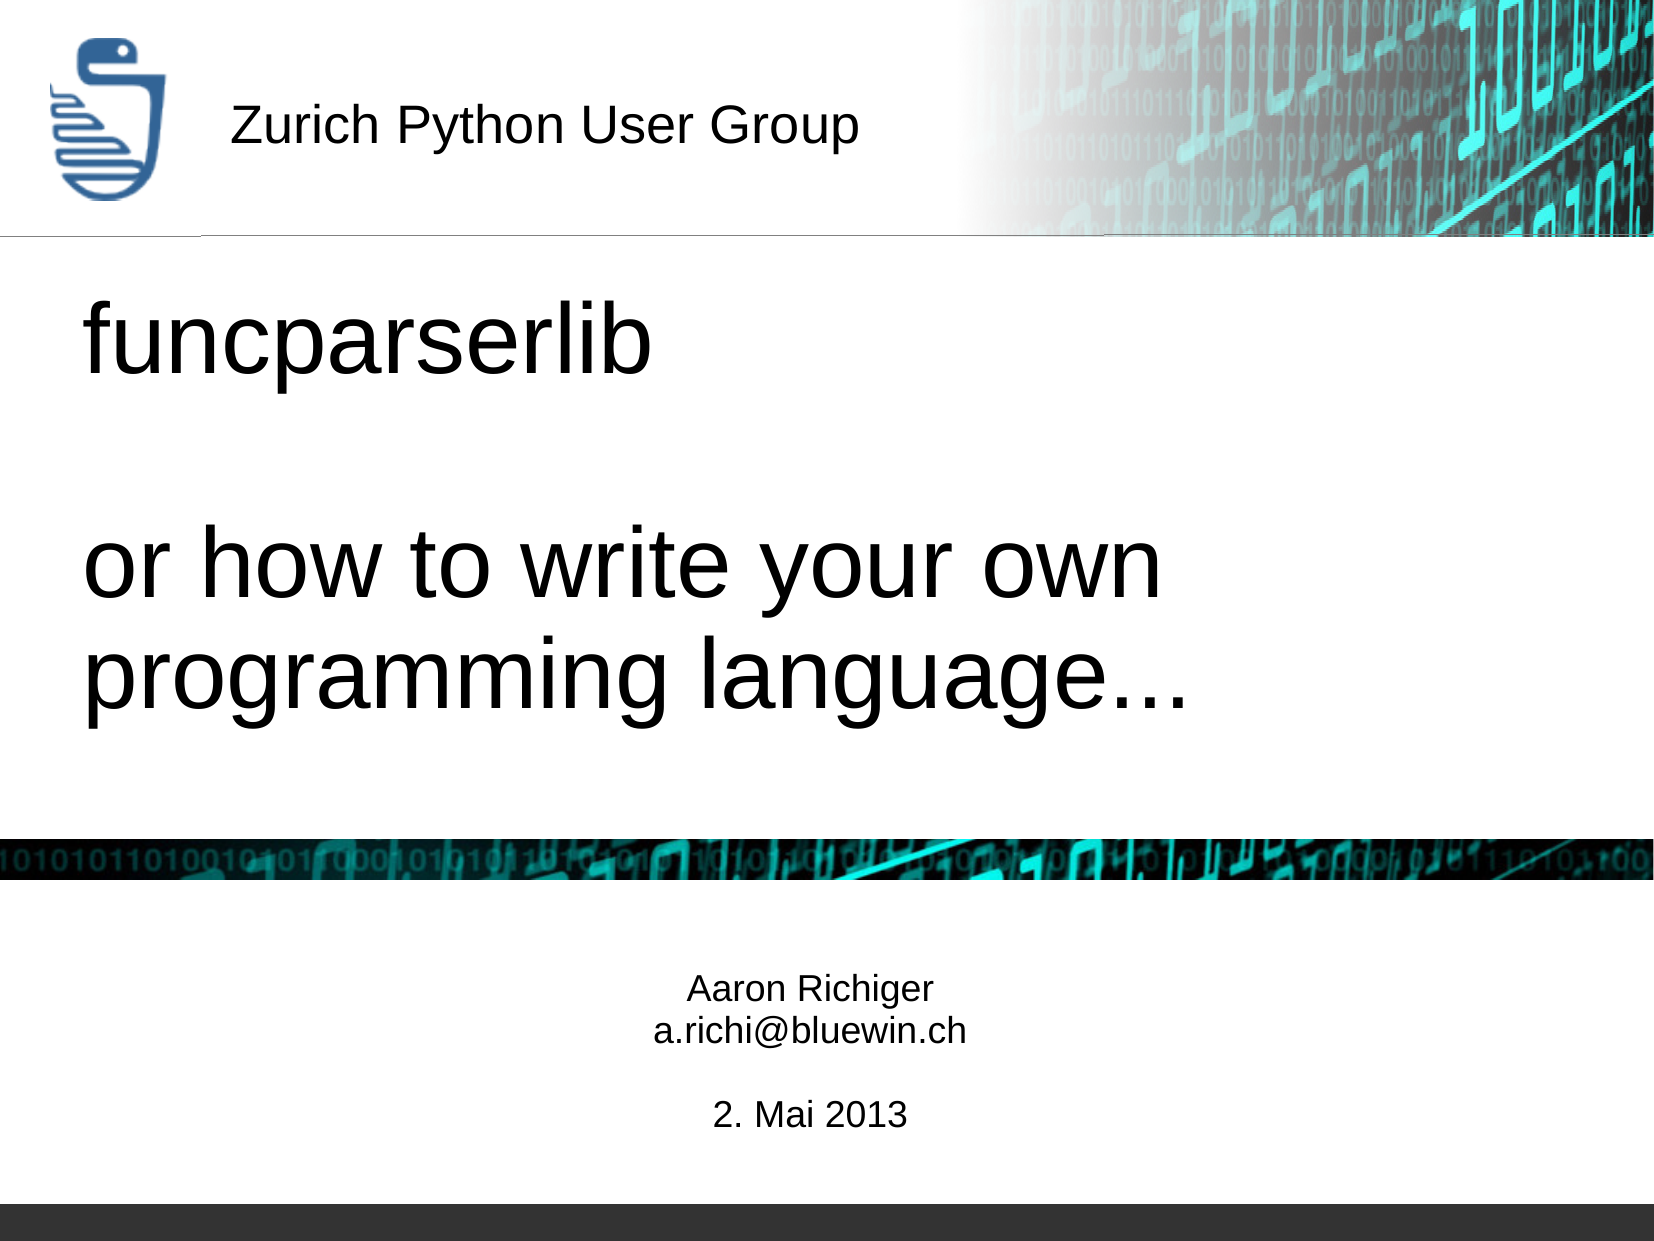

Zurich Python User Group
# funcparserlib
or how to write your own programming language...
Aaron Richiger
a.richi@bluewin.ch
2. Mai 2013